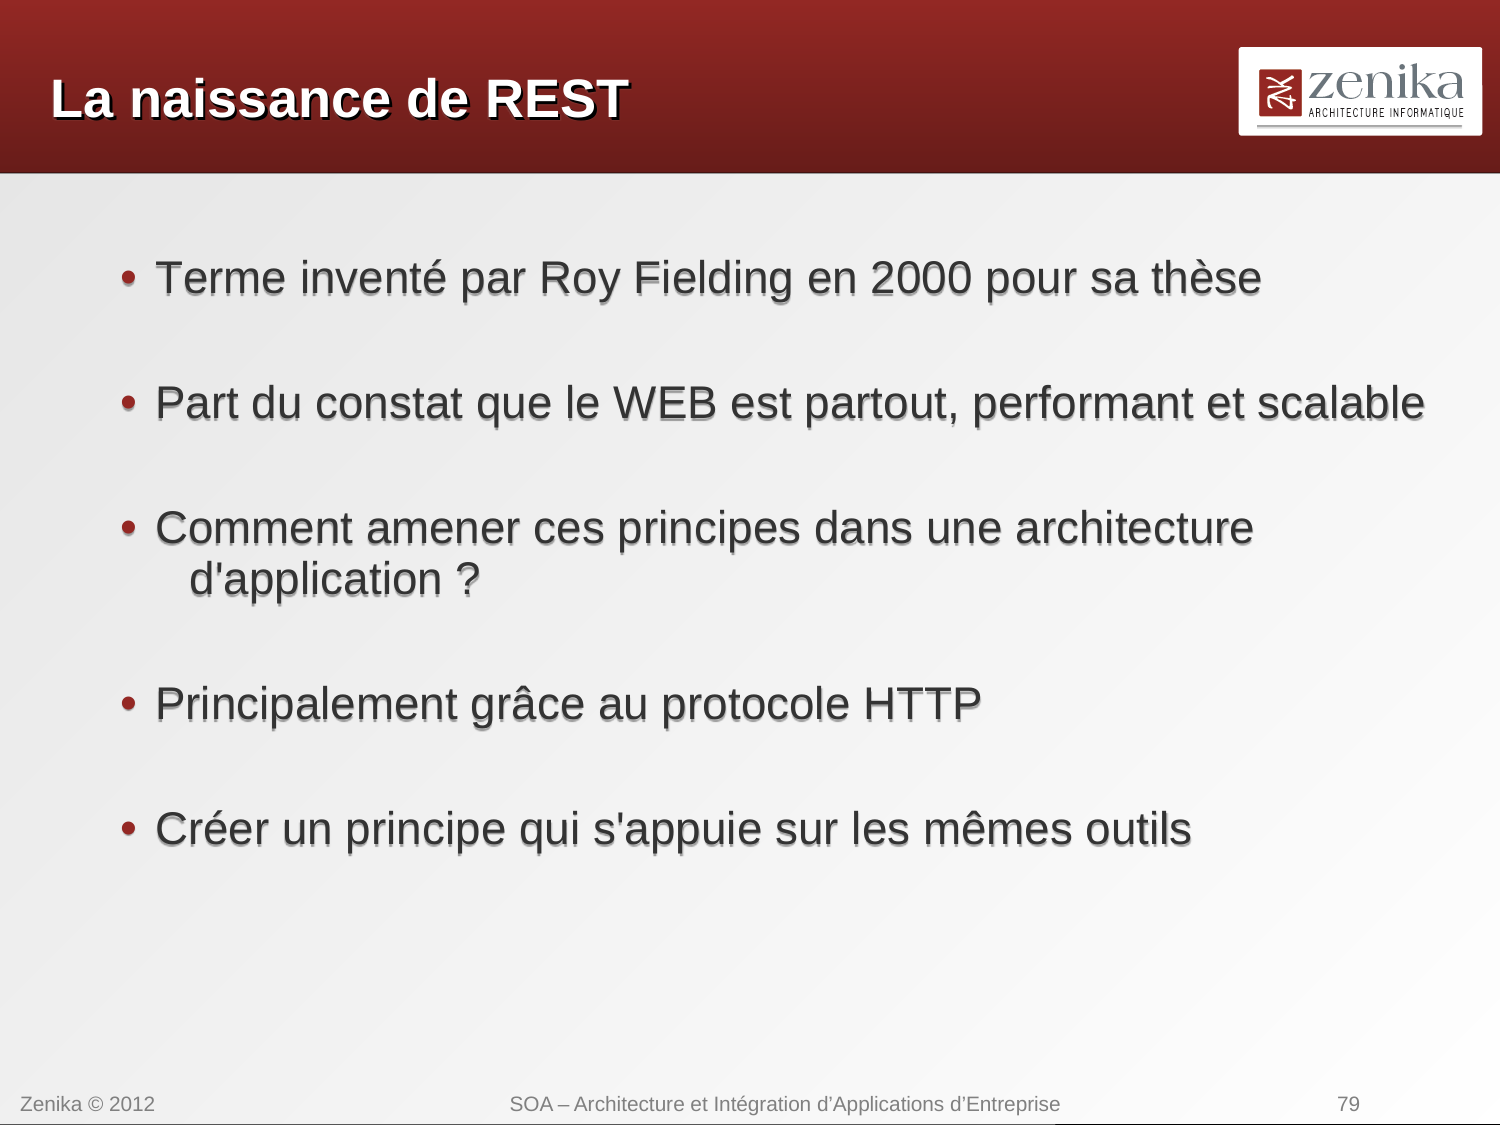

# La naissance de REST
Terme inventé par Roy Fielding en 2000 pour sa thèse
Part du constat que le WEB est partout, performant et scalable
Comment amener ces principes dans une architecture d'application ?
Principalement grâce au protocole HTTP
Créer un principe qui s'appuie sur les mêmes outils